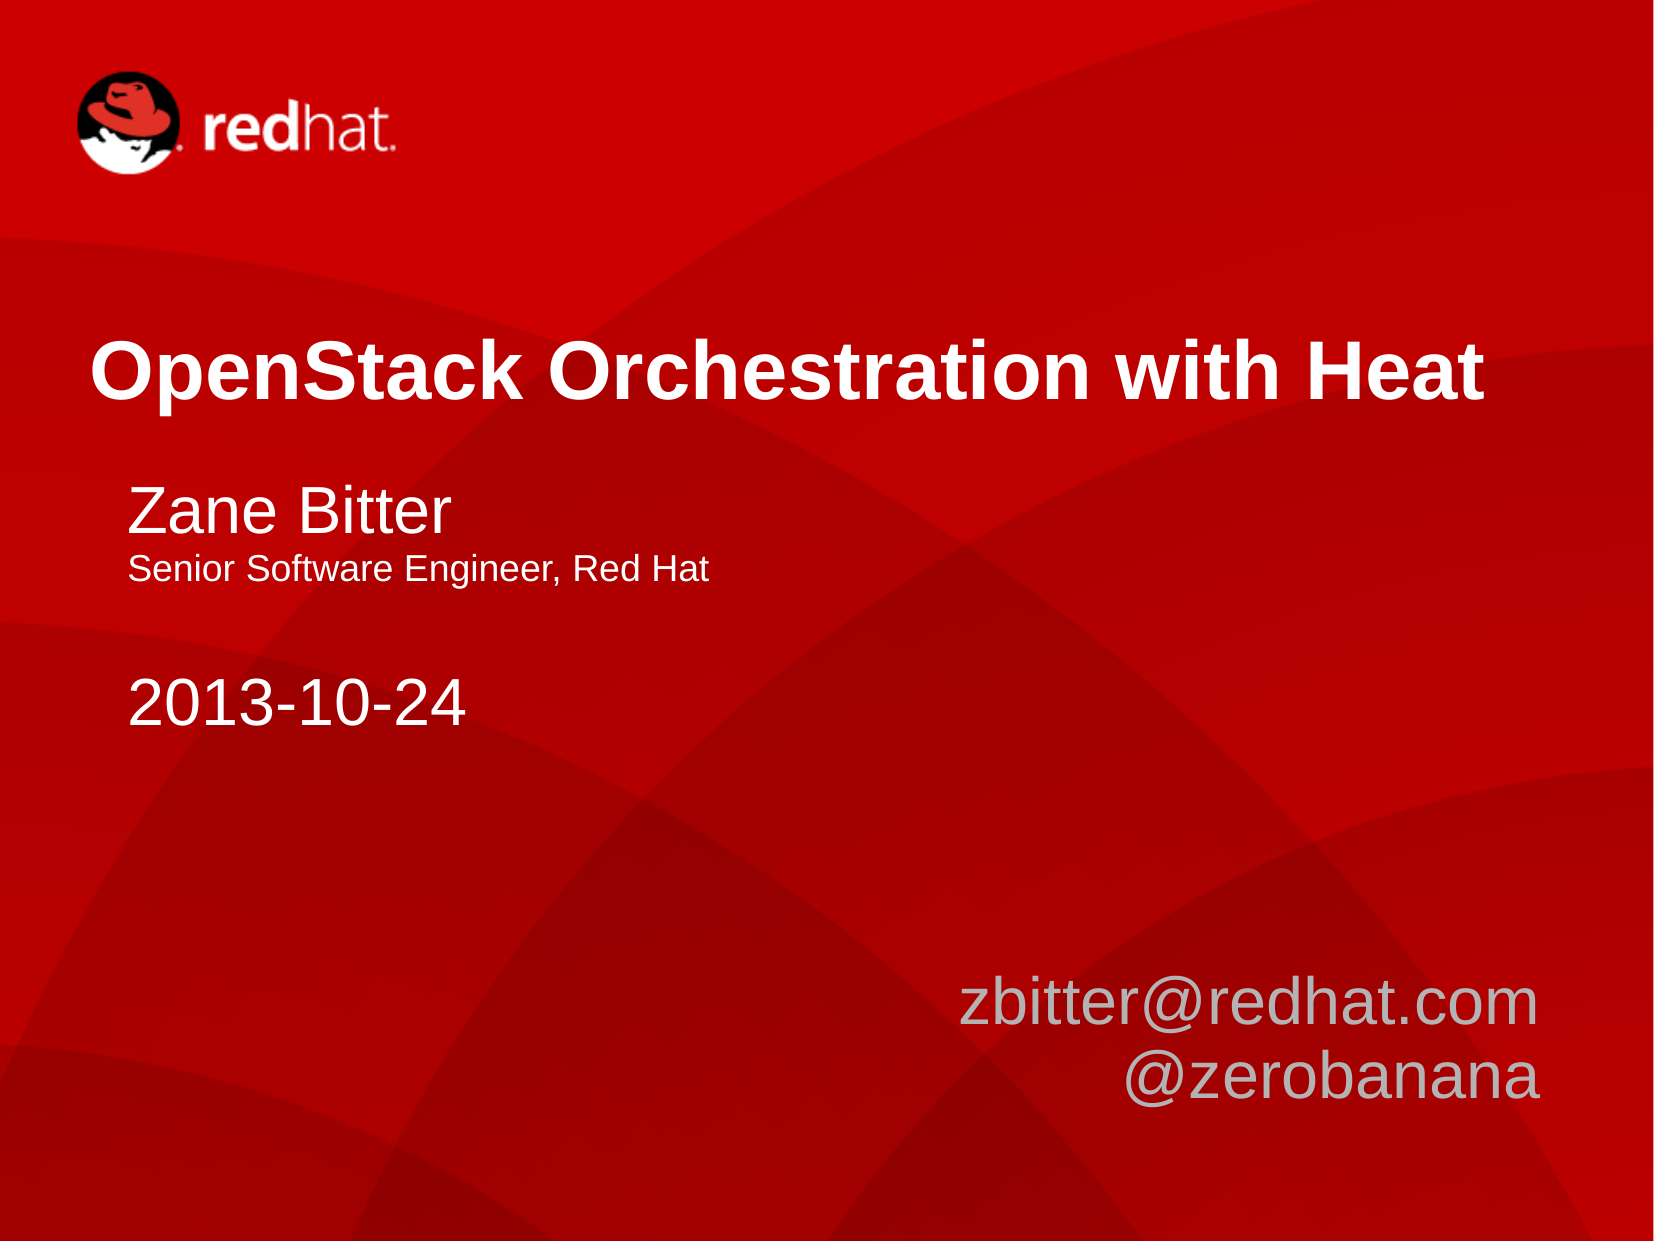

OpenStack Orchestration with Heat
Zane Bitter
Senior Software Engineer, Red Hat
2013-10-24
zbitter@redhat.com
@zerobanana